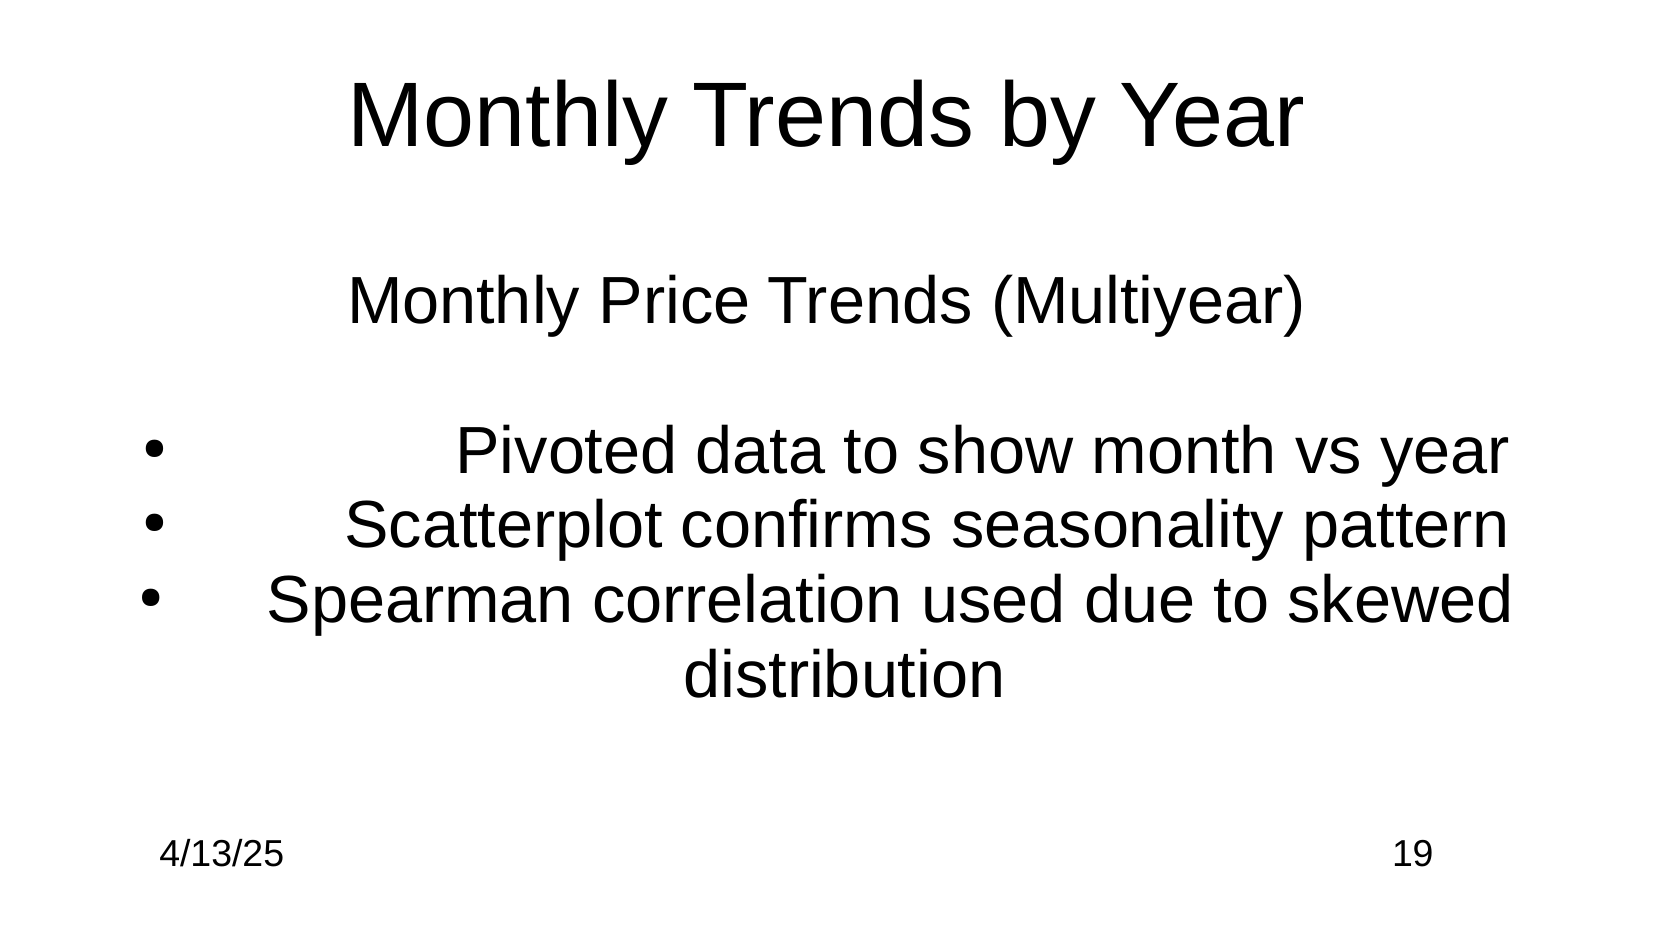

# Monthly Trends by Year
Monthly Price Trends (Multiyear)
 Pivoted data to show month vs year
 Scatterplot confirms seasonality pattern
 Spearman correlation used due to skewed distribution